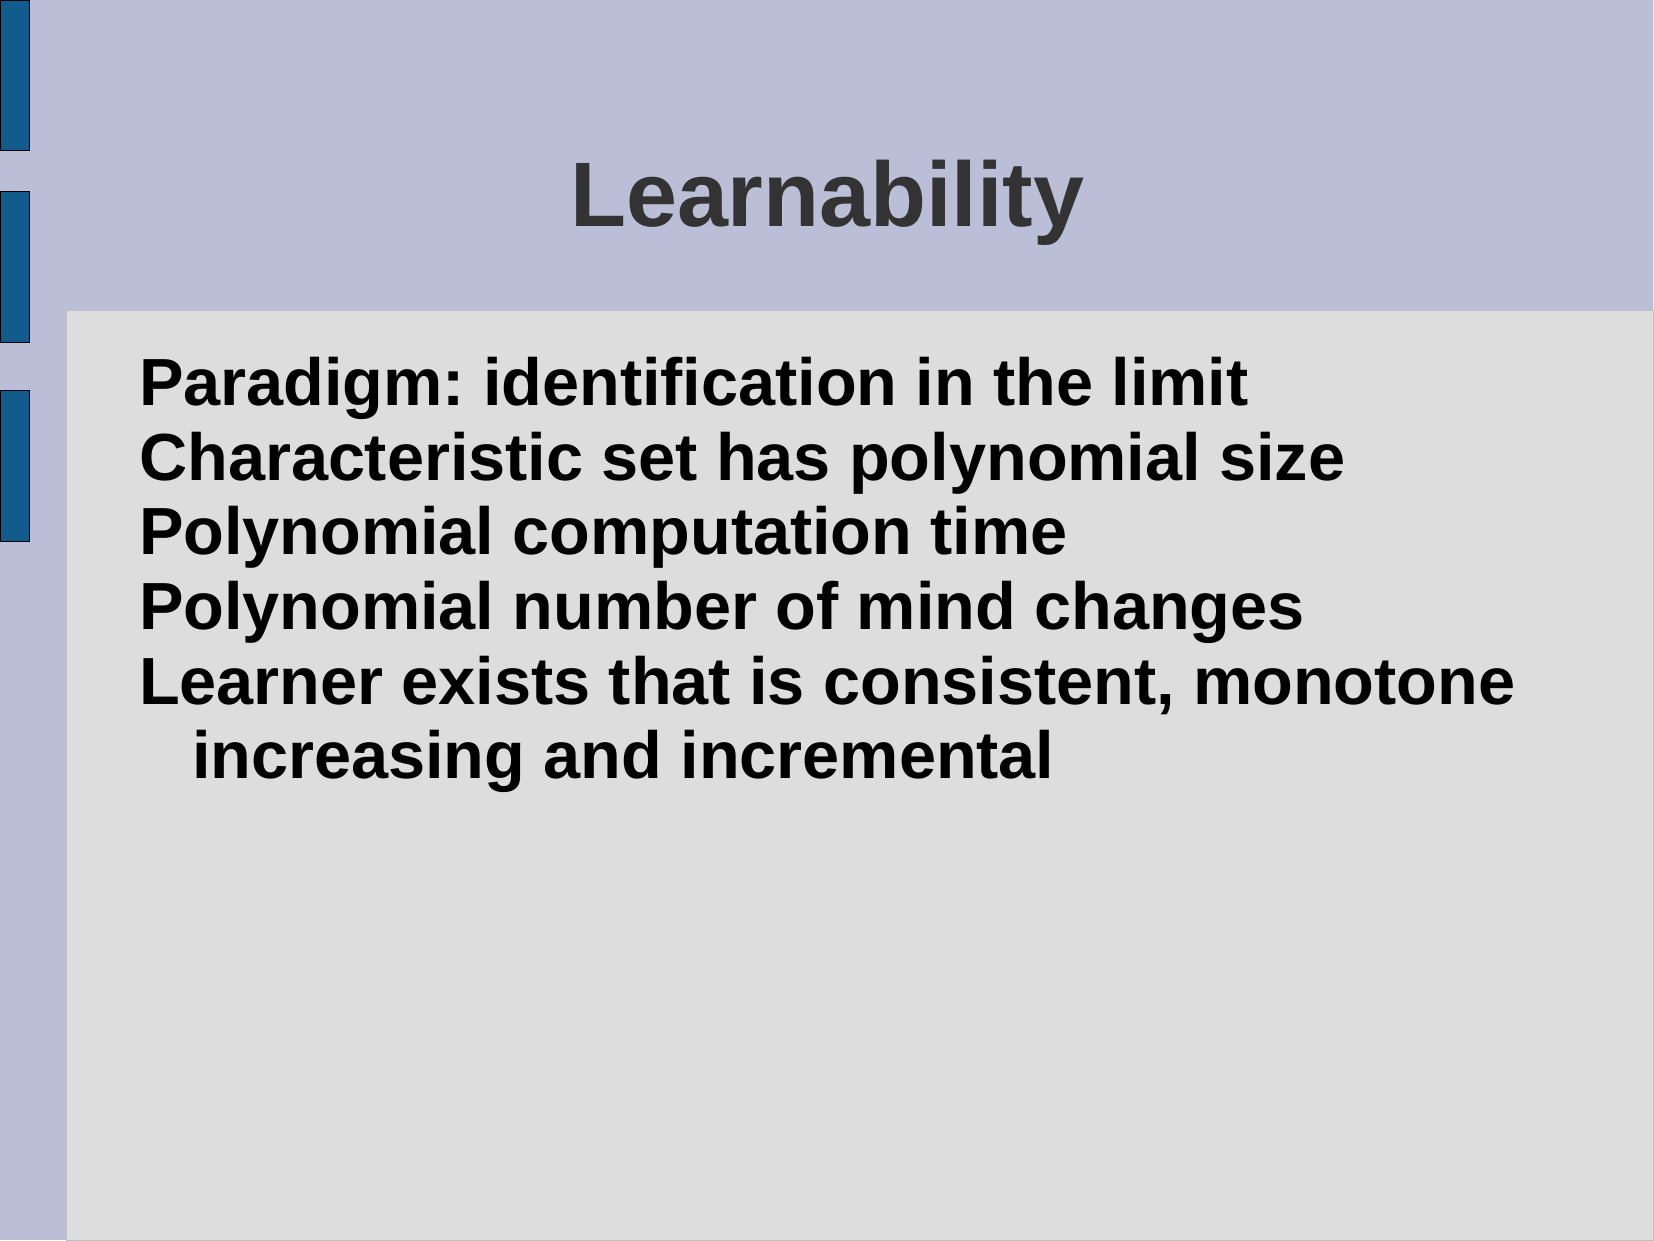

# Learnability
Paradigm: identification in the limit
Characteristic set has polynomial size
Polynomial computation time
Polynomial number of mind changes
Learner exists that is consistent, monotone increasing and incremental